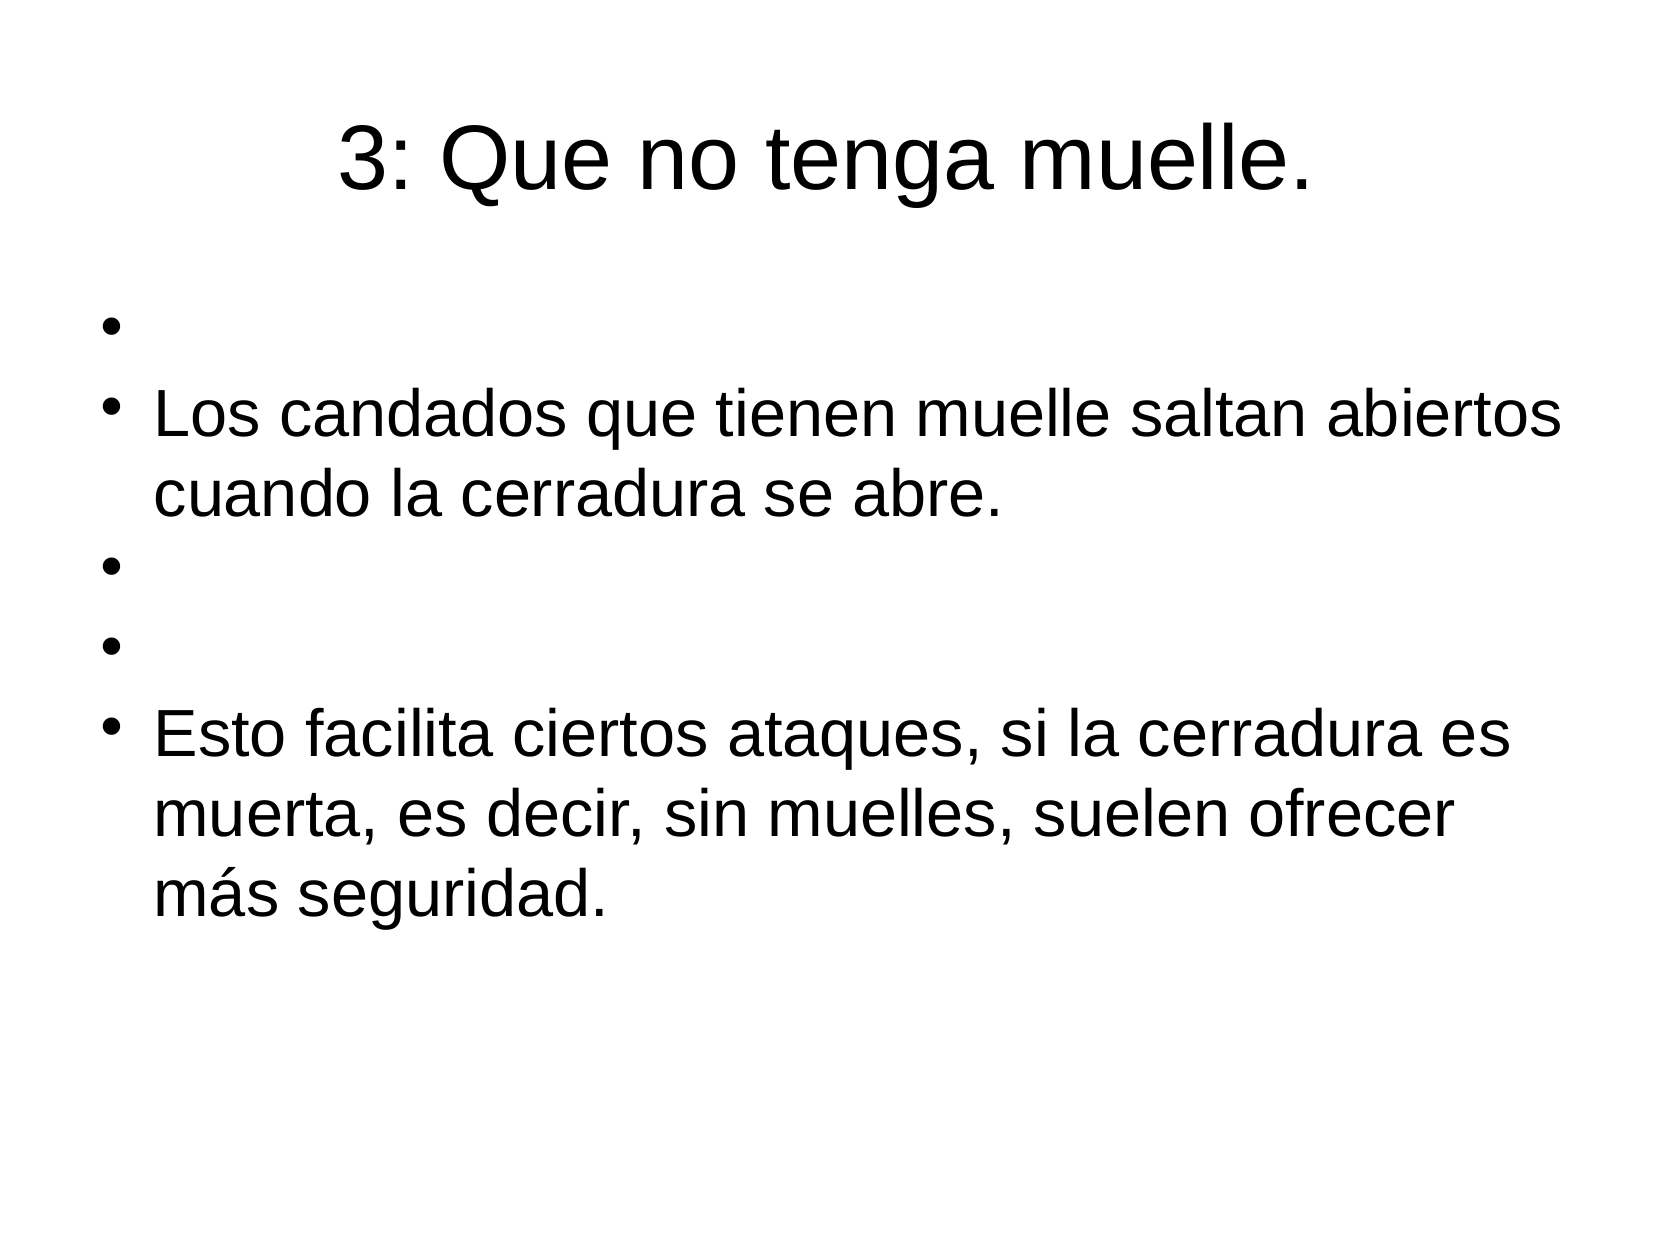

3: Que no tenga muelle.
Los candados que tienen muelle saltan abiertos cuando la cerradura se abre.
Esto facilita ciertos ataques, si la cerradura es muerta, es decir, sin muelles, suelen ofrecer más seguridad.